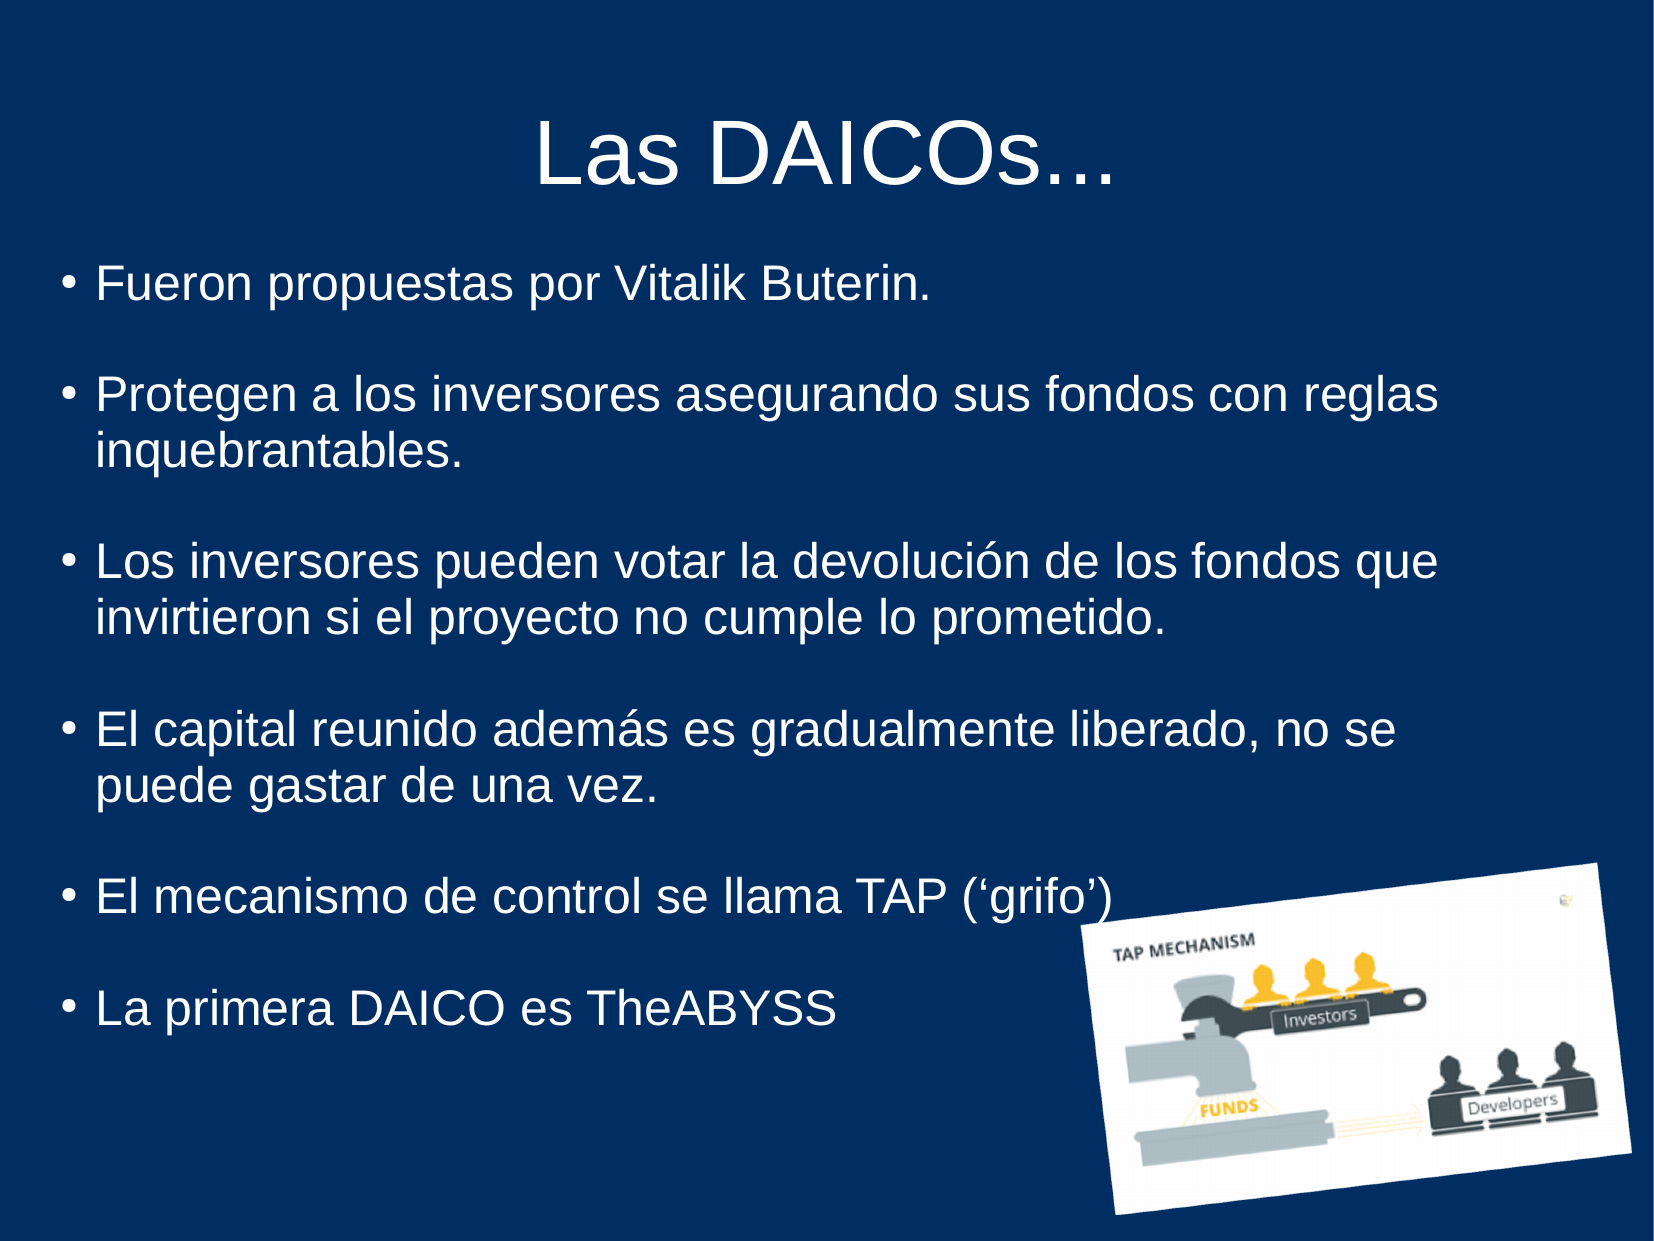

# Las DAICOs...
Fueron propuestas por Vitalik Buterin.
Protegen a los inversores asegurando sus fondos con reglas inquebrantables.
Los inversores pueden votar la devolución de los fondos que invirtieron si el proyecto no cumple lo prometido.
El capital reunido además es gradualmente liberado, no se puede gastar de una vez.
El mecanismo de control se llama TAP (‘grifo’)
La primera DAICO es TheABYSS